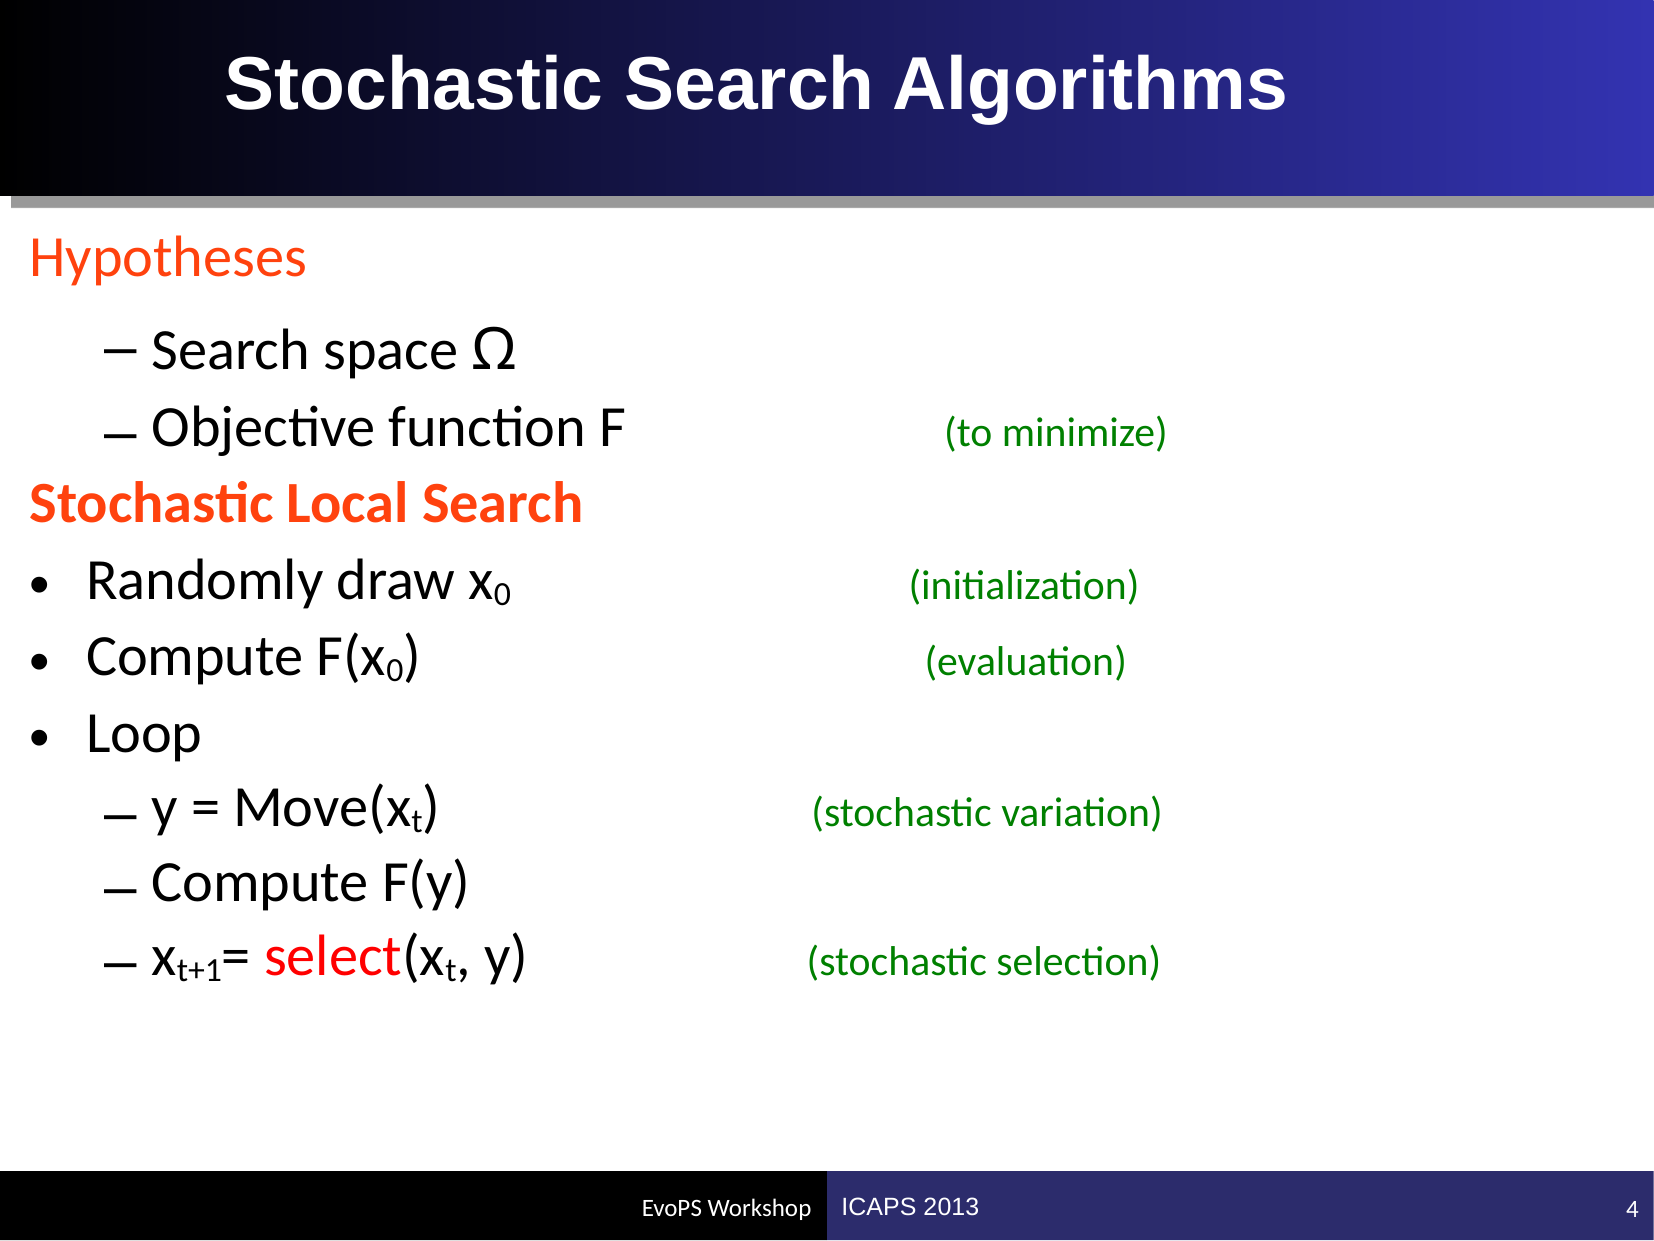

Stochastic Search Algorithms
# Hypotheses
Search space Ω
Objective function F (to minimize)
Stochastic Local Search
Randomly draw x0 (initialization)
Compute F(x0) (evaluation)
Loop
y = Move(xt) (stochastic variation)
Compute F(y)
xt+1= select(xt, y) (stochastic selection)
4